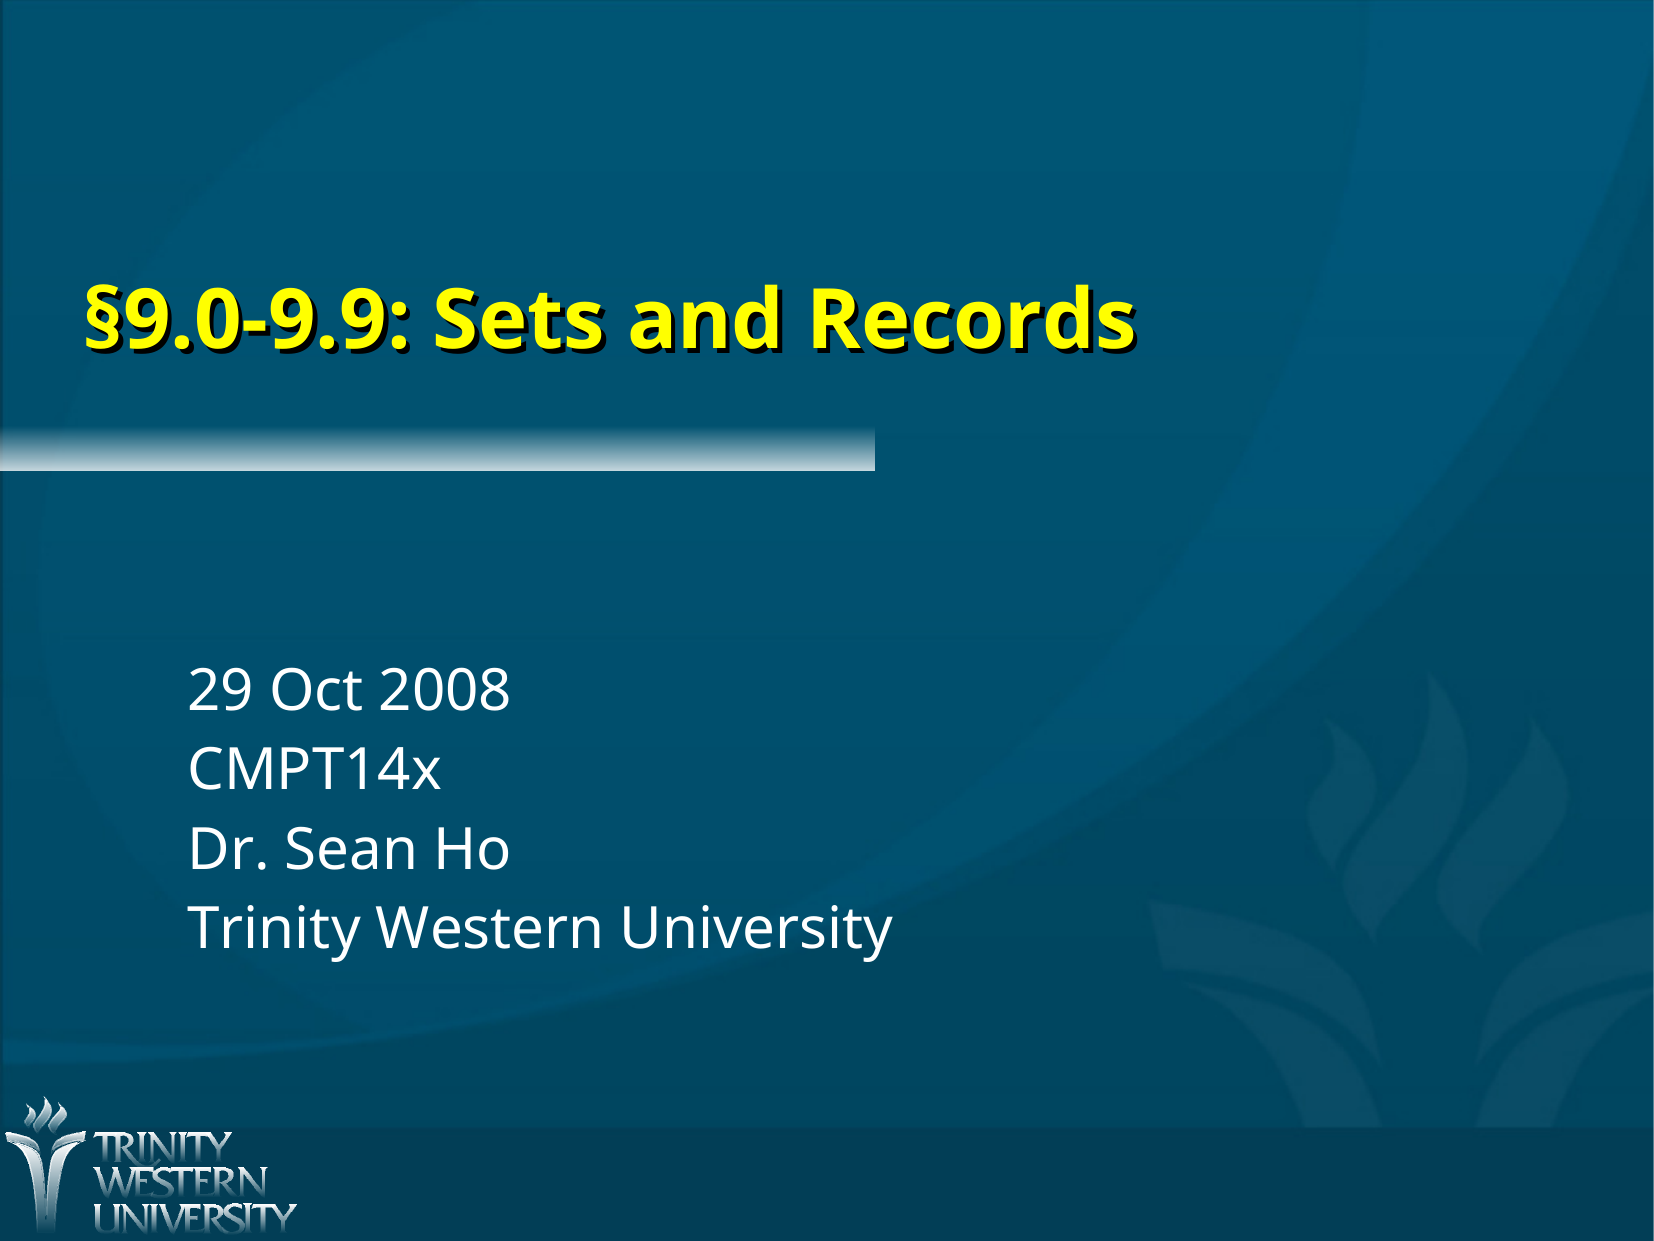

# §9.0-9.9: Sets and Records
29 Oct 2008
CMPT14x
Dr. Sean Ho
Trinity Western University